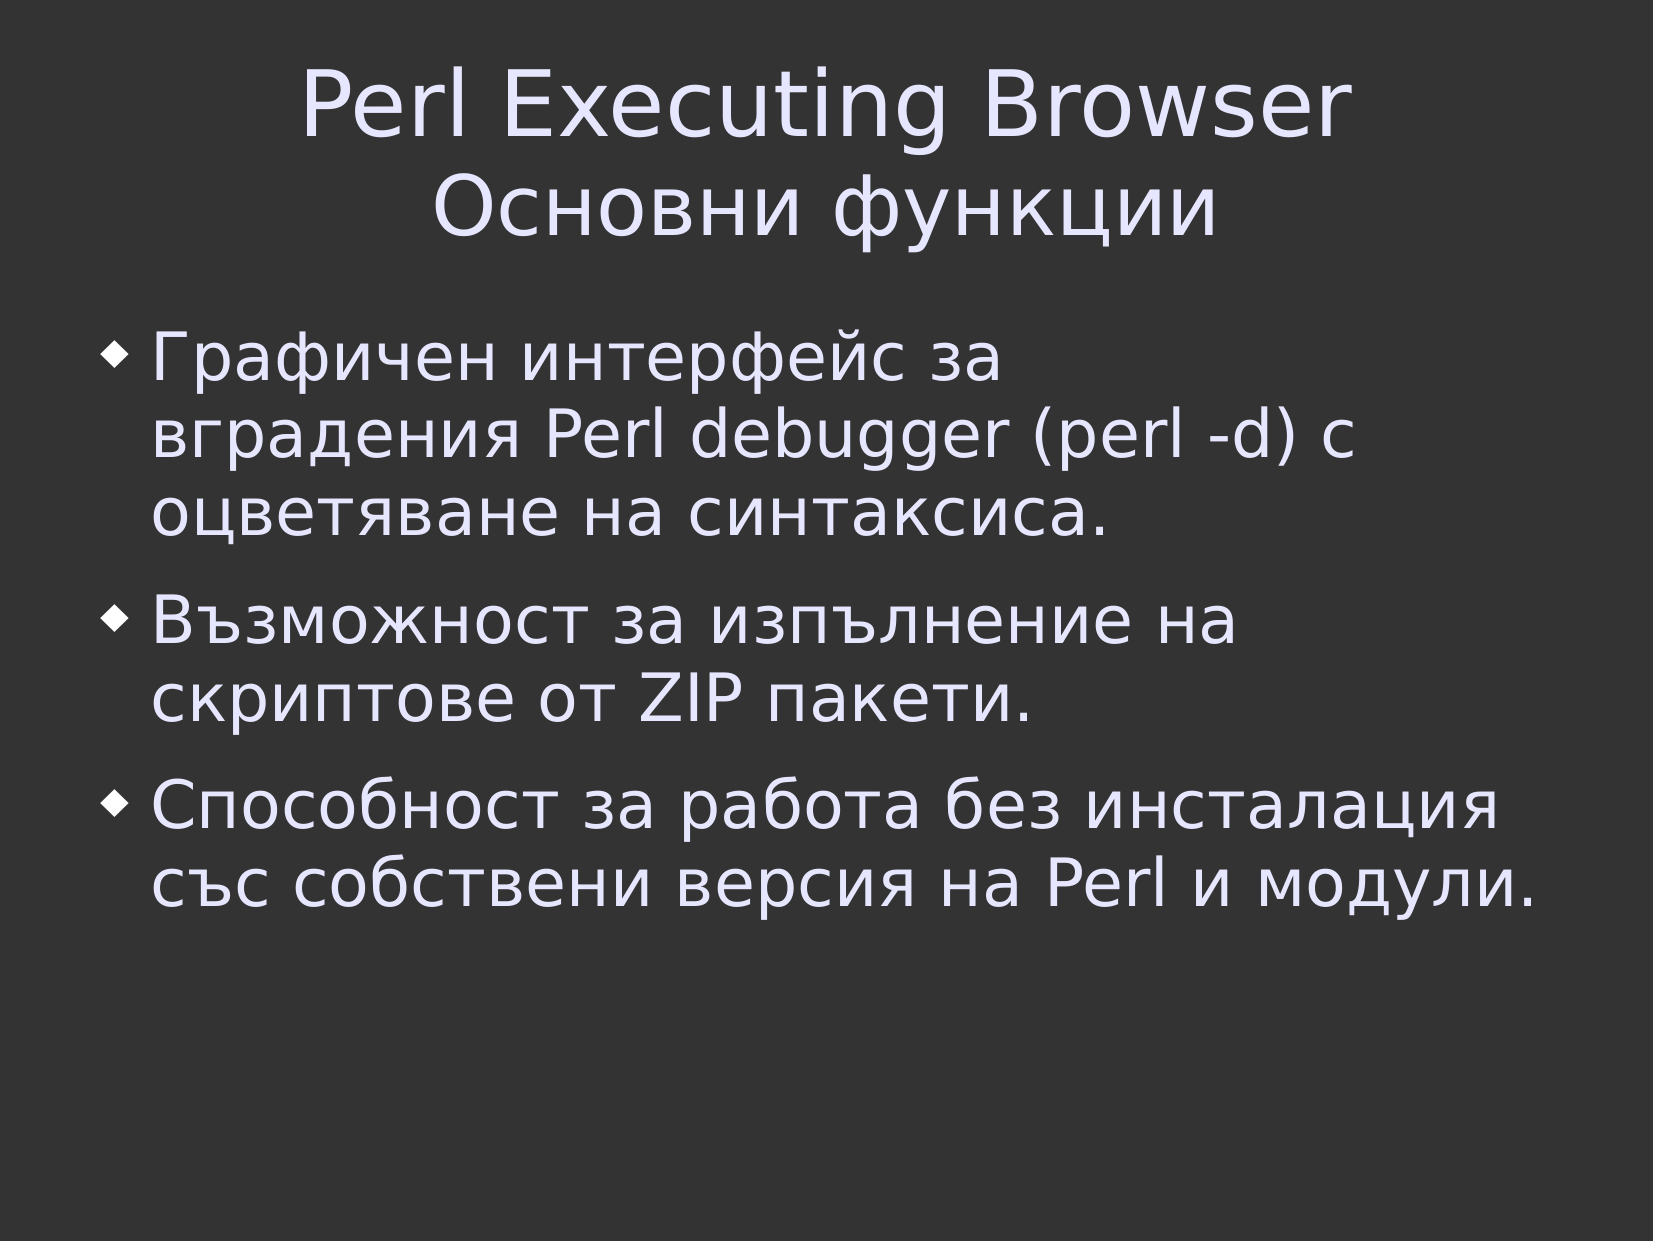

# Perl Executing Browser Основни функции
 Графичен интерфейс за
 вградения Perl debugger (perl -d) с
 оцветяване на синтаксиса.
 Възможност за изпълнение на
 скриптове от ZIP пакети.
 Способност за работа без инсталация
 със собствени версия на Perl и модули.